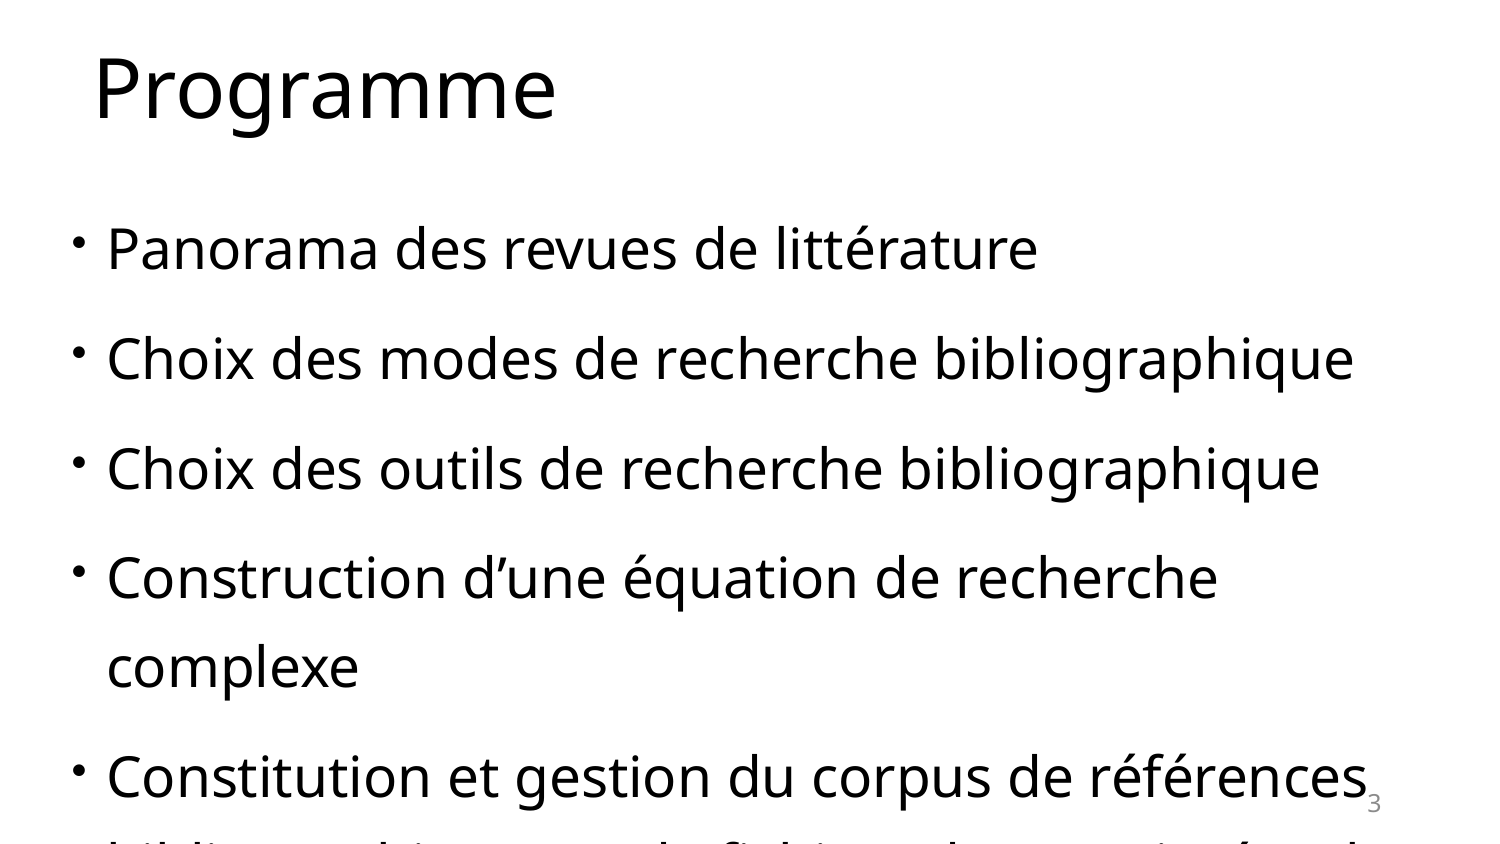

# Programme
Panorama des revues de littérature
Choix des modes de recherche bibliographique
Choix des outils de recherche bibliographique
Construction d’une équation de recherche complexe
Constitution et gestion du corpus de références bibliographiques et de fichiers de texte intégral
3